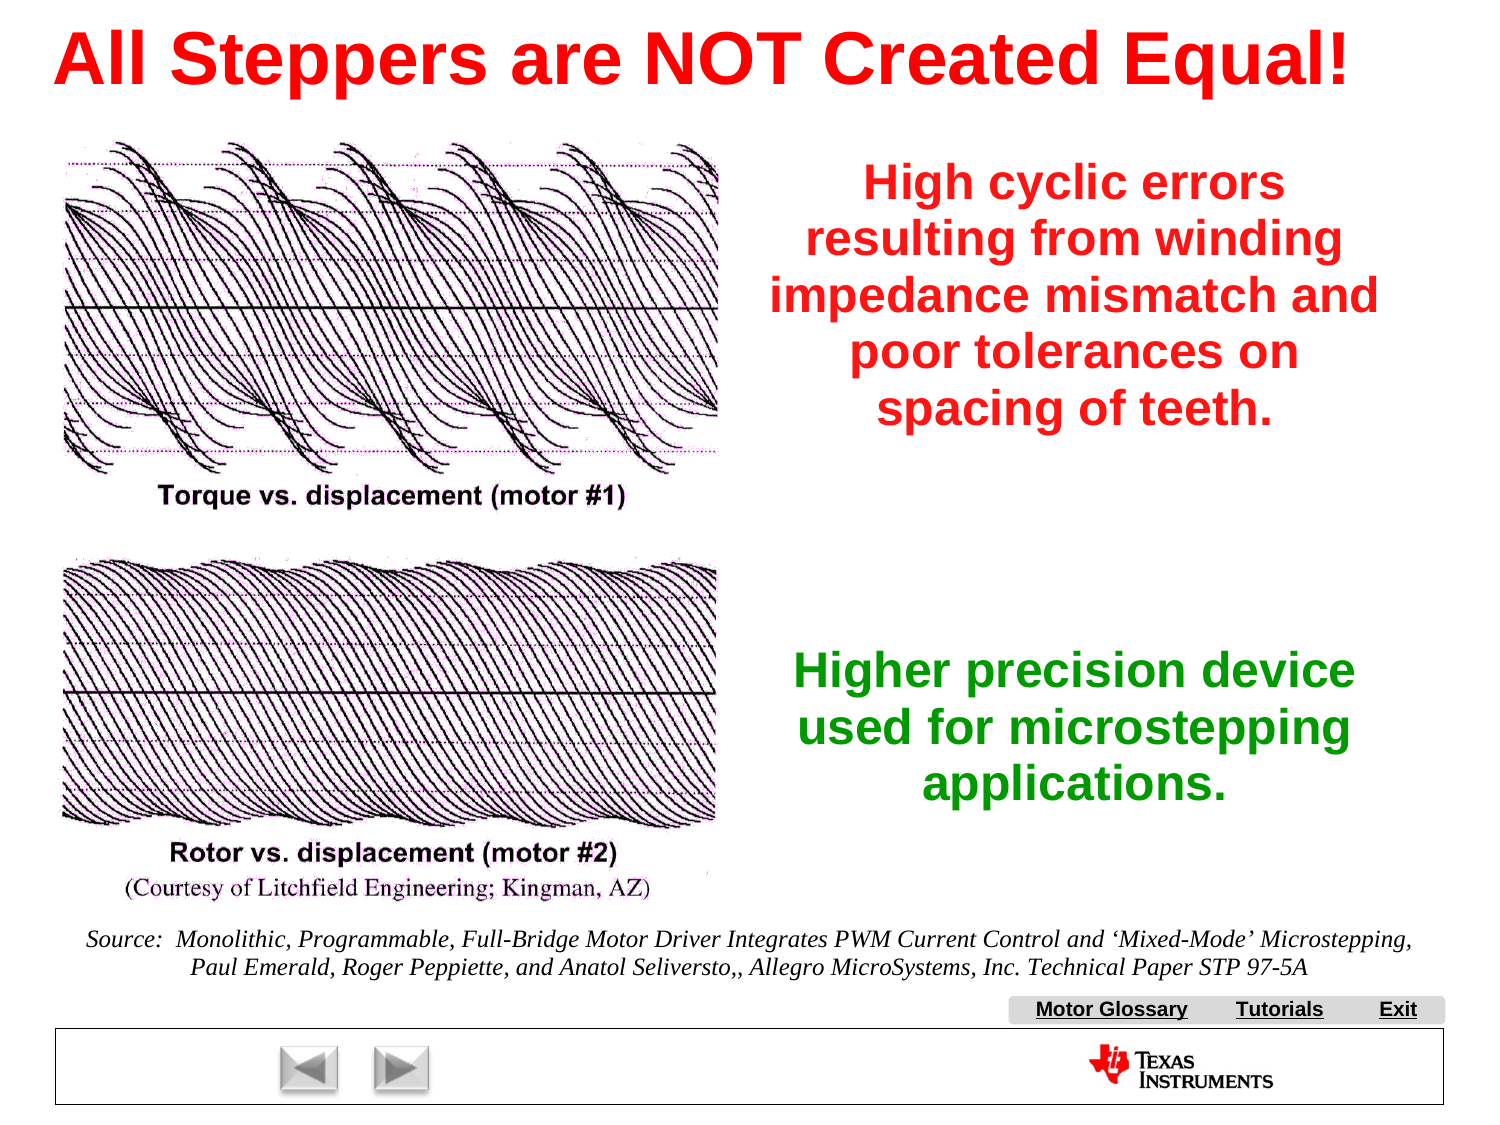

# All Steppers are NOT Created Equal!
High cyclic errors resulting from winding impedance mismatch and poor tolerances on spacing of teeth.
Higher precision device used for microstepping applications.
Source: Monolithic, Programmable, Full-Bridge Motor Driver Integrates PWM Current Control and ‘Mixed-Mode’ Microstepping,
Paul Emerald, Roger Peppiette, and Anatol Seliversto,, Allegro MicroSystems, Inc. Technical Paper STP 97-5A